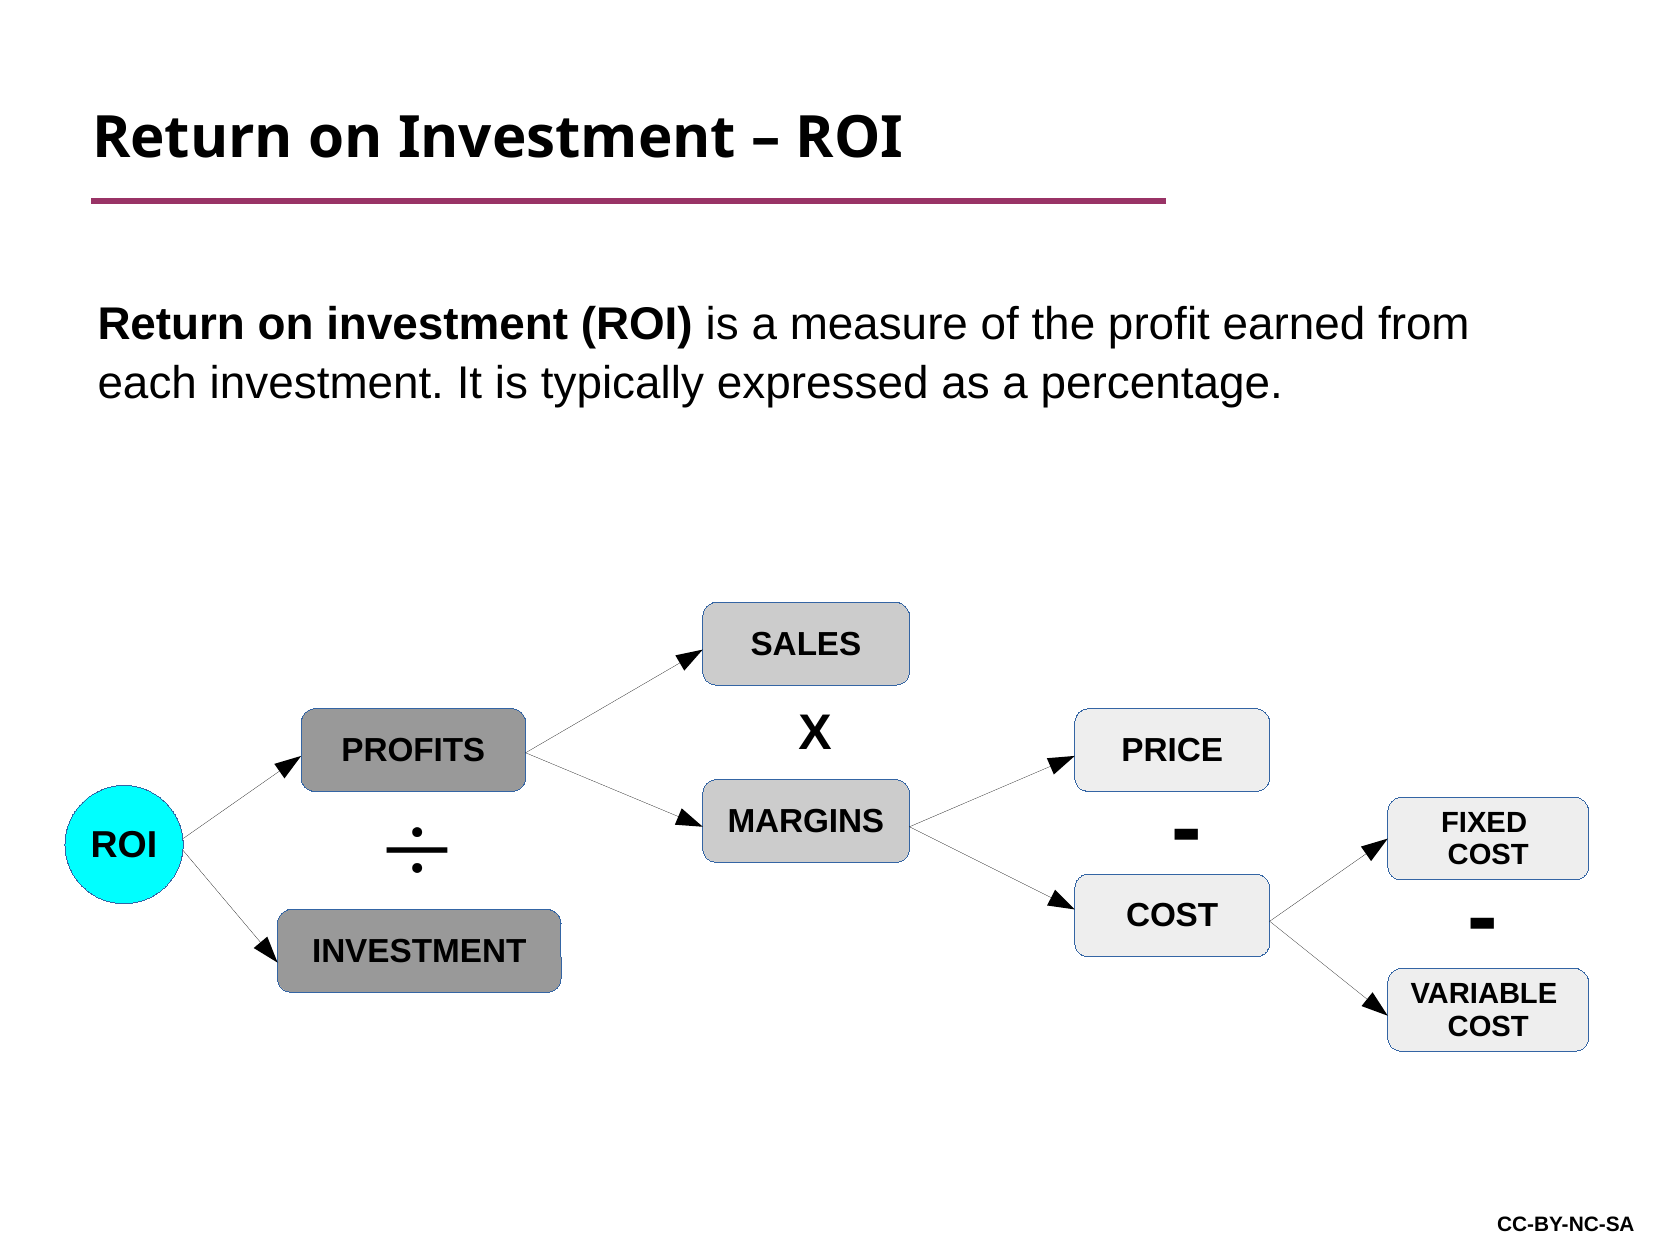

# Return on Investment – ROI
Return on investment (ROI) is a measure of the profit earned from each investment. It is typically expressed as a percentage.
SALES
X
PROFITS
PRICE
-
MARGINS
ROI
FIXED
COST
-
COST
INVESTMENT
VARIABLE
COST
CC-BY-NC-SA